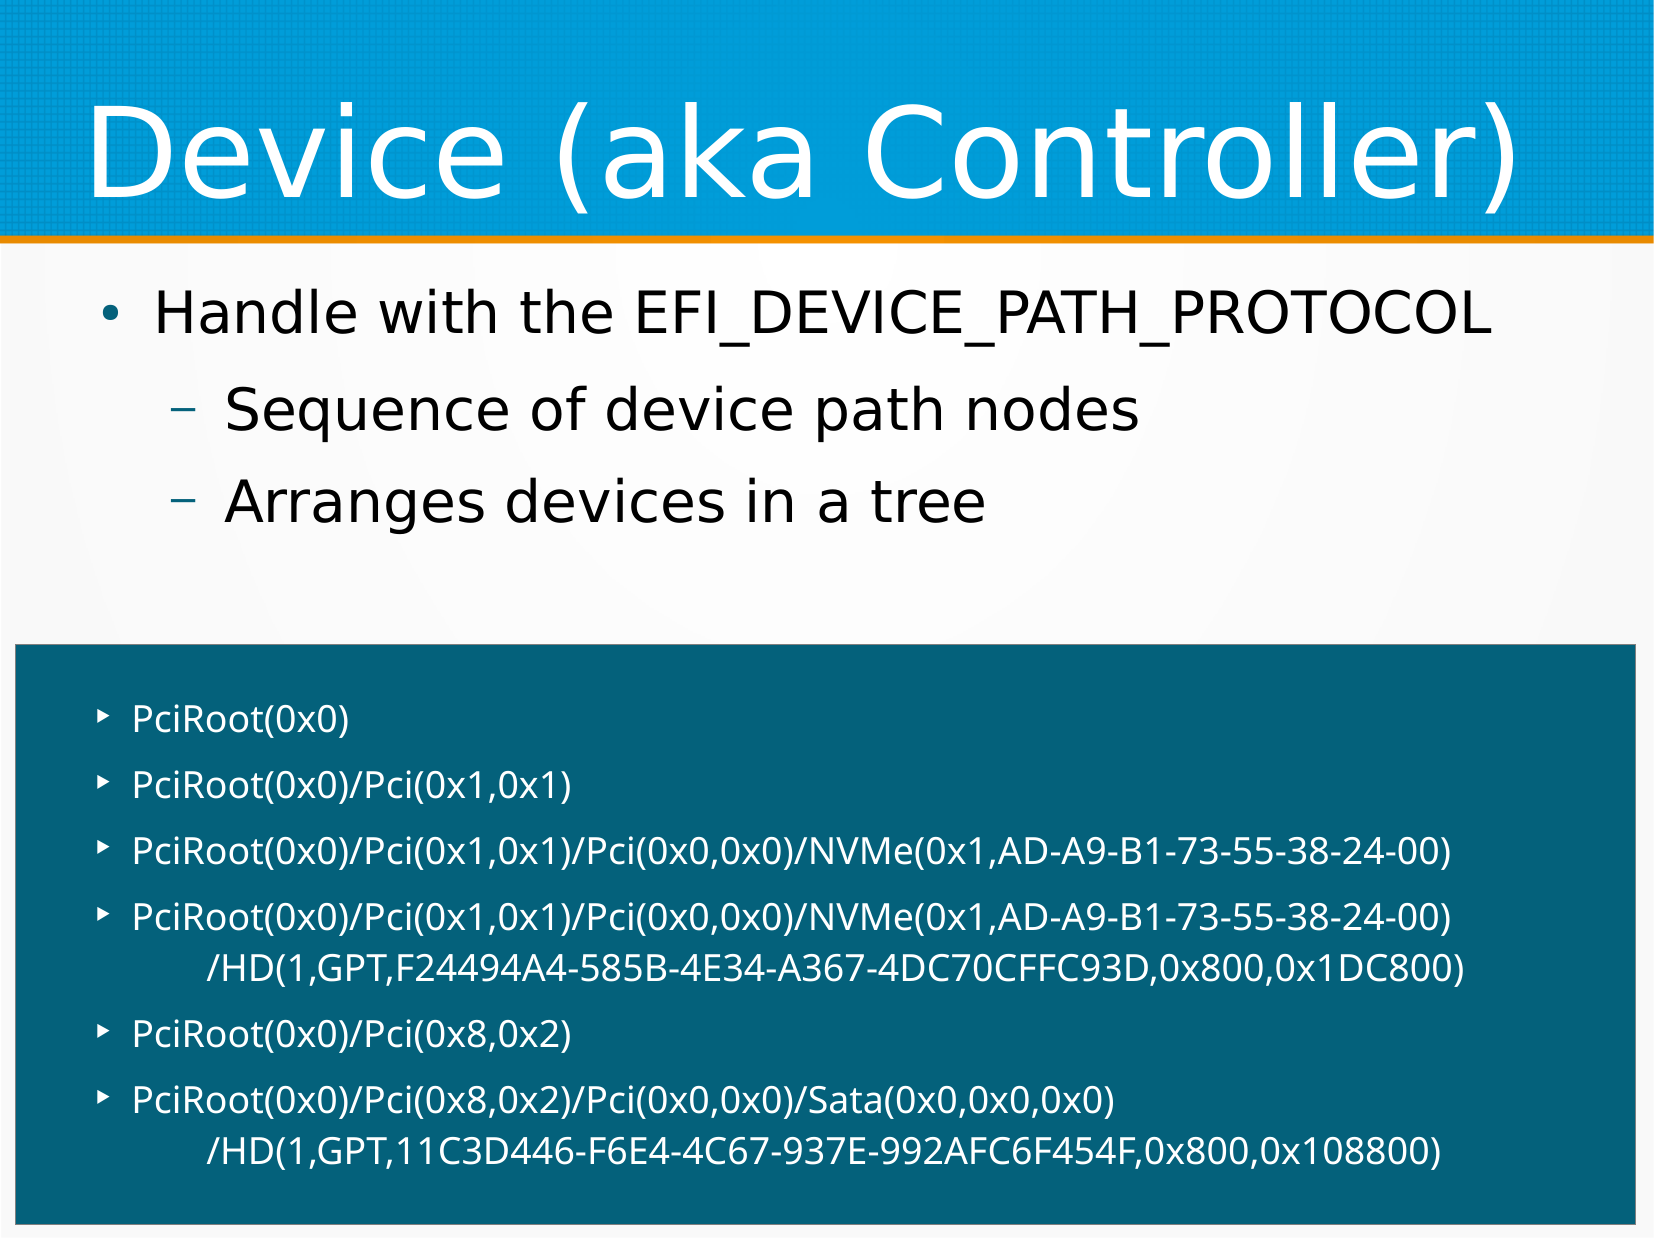

# Device (aka Controller)
Handle with the EFI_DEVICE_PATH_PROTOCOL
Sequence of device path nodes
Arranges devices in a tree
PciRoot(0x0)
PciRoot(0x0)/Pci(0x1,0x1)
PciRoot(0x0)/Pci(0x1,0x1)/Pci(0x0,0x0)/NVMe(0x1,AD-A9-B1-73-55-38-24-00)
PciRoot(0x0)/Pci(0x1,0x1)/Pci(0x0,0x0)/NVMe(0x1,AD-A9-B1-73-55-38-24-00)
/HD(1,GPT,F24494A4-585B-4E34-A367-4DC70CFFC93D,0x800,0x1DC800)
PciRoot(0x0)/Pci(0x8,0x2)
PciRoot(0x0)/Pci(0x8,0x2)/Pci(0x0,0x0)/Sata(0x0,0x0,0x0)
/HD(1,GPT,11C3D446-F6E4-4C67-937E-992AFC6F454F,0x800,0x108800)